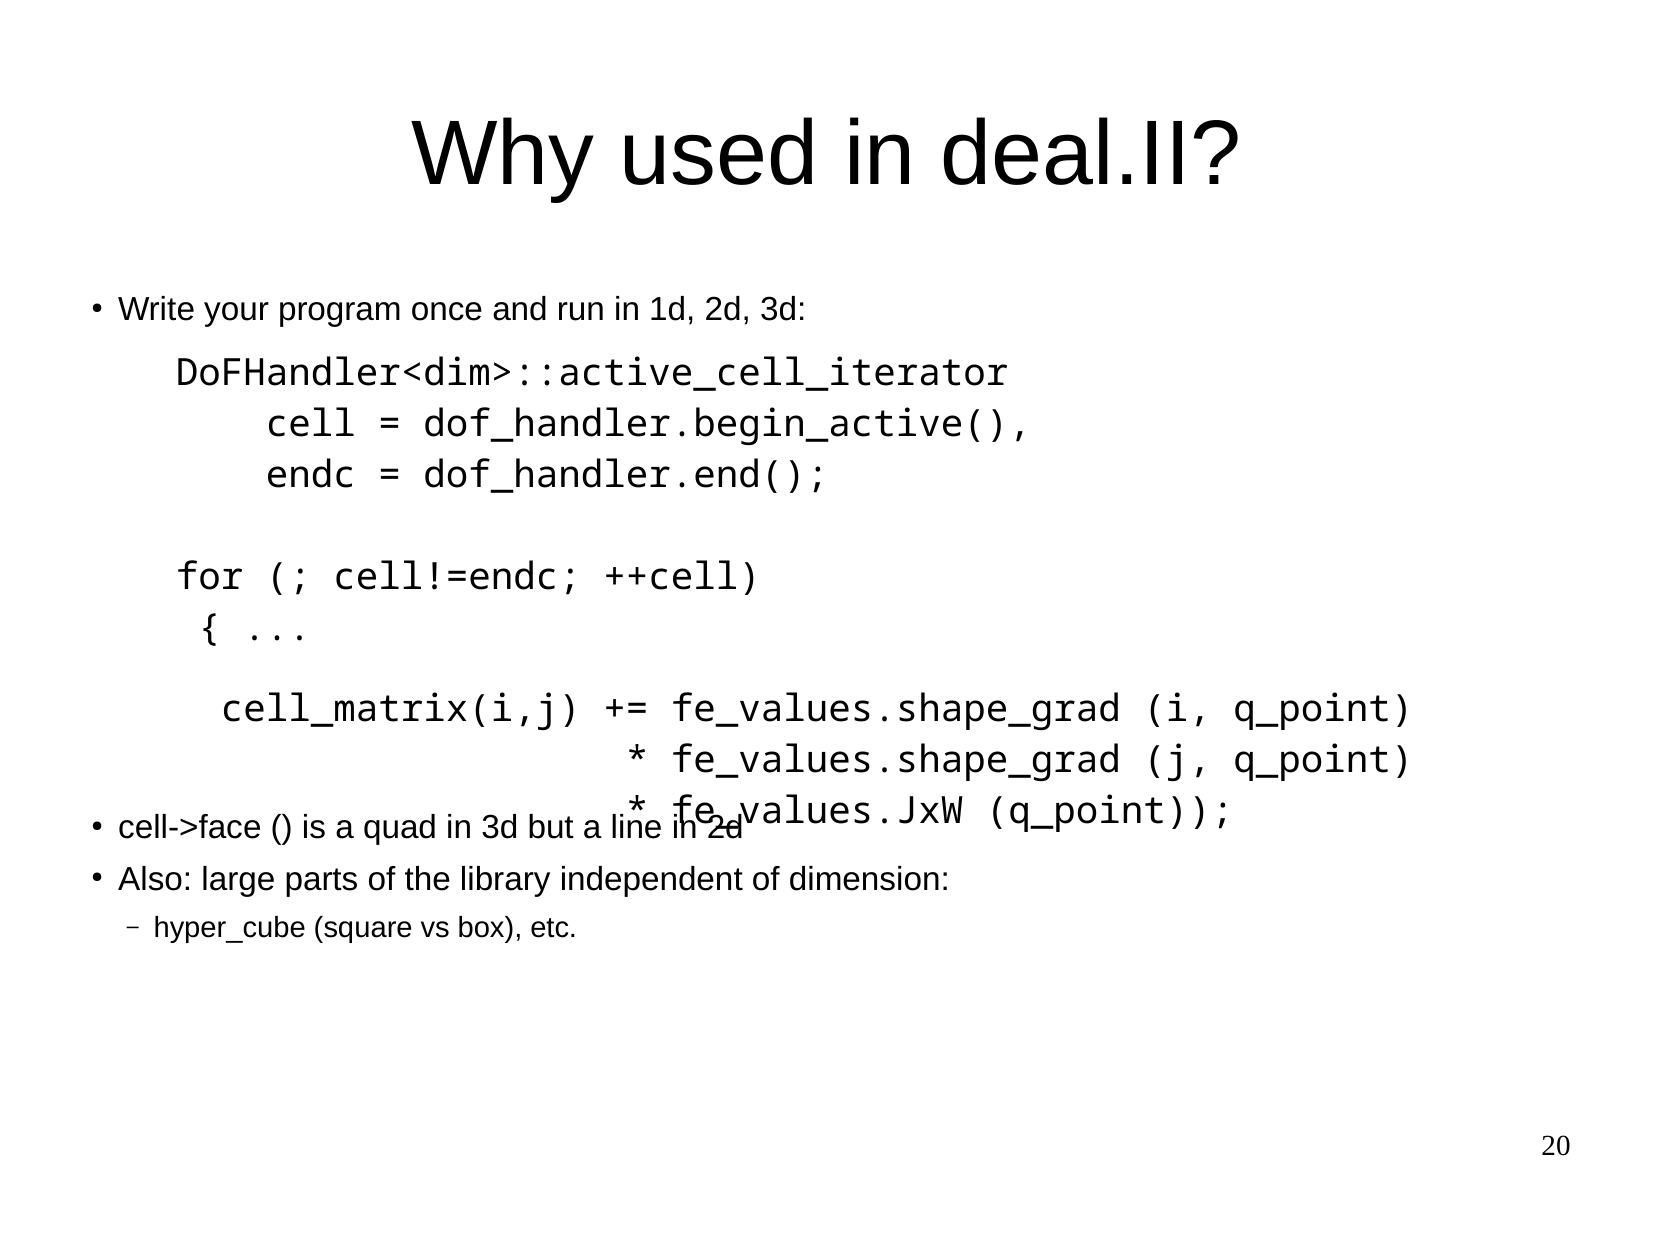

# Why used in deal.II?
Write your program once and run in 1d, 2d, 3d:
cell->face () is a quad in 3d but a line in 2d
Also: large parts of the library independent of dimension:
hyper_cube (square vs box), etc.
DoFHandler<dim>::active_cell_iterator
 cell = dof_handler.begin_active(),
 endc = dof_handler.end();
for (; cell!=endc; ++cell)
 { ...
 cell_matrix(i,j) += fe_values.shape_grad (i, q_point)
 * fe_values.shape_grad (j, q_point)
 * fe_values.JxW (q_point));
20